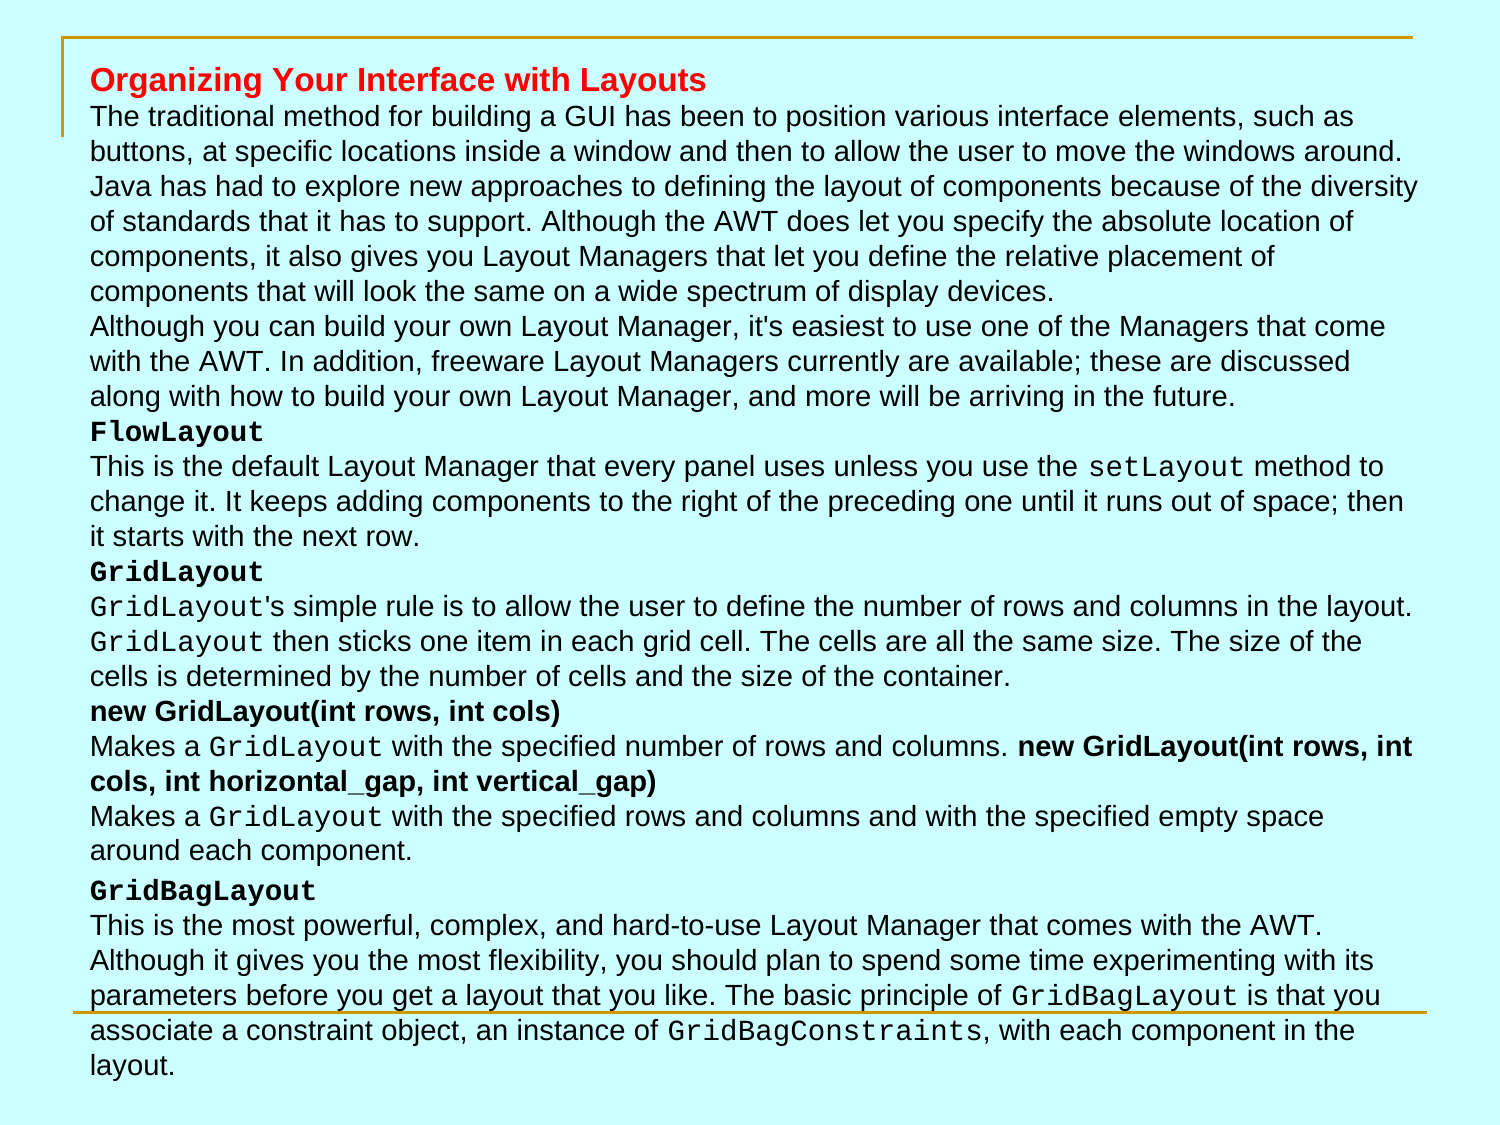

Organizing Your Interface with Layouts
The traditional method for building a GUI has been to position various interface elements, such as buttons, at specific locations inside a window and then to allow the user to move the windows around. Java has had to explore new approaches to defining the layout of components because of the diversity of standards that it has to support. Although the AWT does let you specify the absolute location of components, it also gives you Layout Managers that let you define the relative placement of components that will look the same on a wide spectrum of display devices.
Although you can build your own Layout Manager, it's easiest to use one of the Managers that come with the AWT. In addition, freeware Layout Managers currently are available; these are discussed along with how to build your own Layout Manager, and more will be arriving in the future.
FlowLayout
This is the default Layout Manager that every panel uses unless you use the setLayout method to change it. It keeps adding components to the right of the preceding one until it runs out of space; then it starts with the next row.
GridLayout
GridLayout's simple rule is to allow the user to define the number of rows and columns in the layout. GridLayout then sticks one item in each grid cell. The cells are all the same size. The size of the cells is determined by the number of cells and the size of the container.
new GridLayout(int rows, int cols)
Makes a GridLayout with the specified number of rows and columns. new GridLayout(int rows, int cols, int horizontal_gap, int vertical_gap)
Makes a GridLayout with the specified rows and columns and with the specified empty space around each component.
GridBagLayout
This is the most powerful, complex, and hard-to-use Layout Manager that comes with the AWT. Although it gives you the most flexibility, you should plan to spend some time experimenting with its parameters before you get a layout that you like. The basic principle of GridBagLayout is that you associate a constraint object, an instance of GridBagConstraints, with each component in the layout.